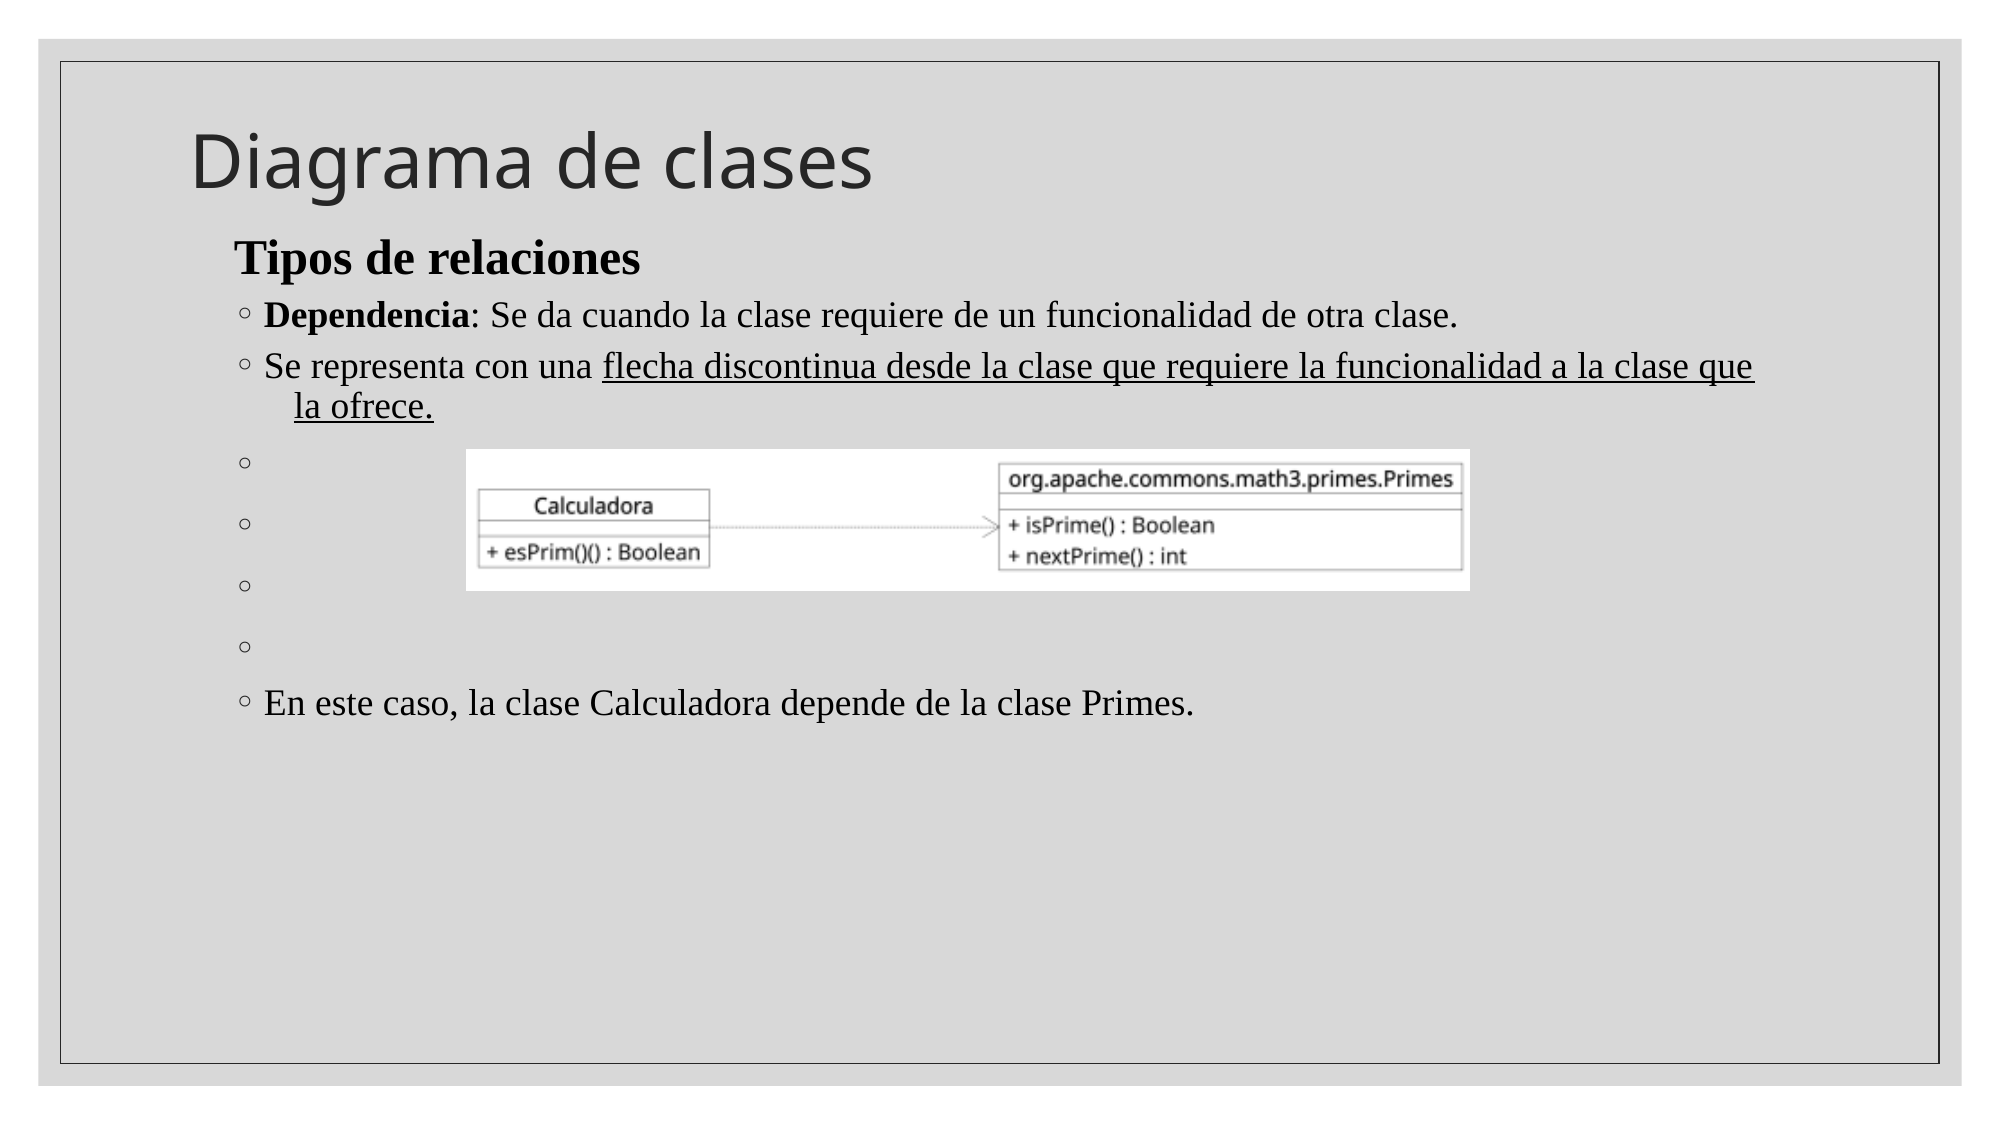

# Diagrama de clases
Tipos de relaciones
Dependencia: Se da cuando la clase requiere de un funcionalidad de otra clase.
Se representa con una flecha discontinua desde la clase que requiere la funcionalidad a la clase que la ofrece.
En este caso, la clase Calculadora depende de la clase Primes.